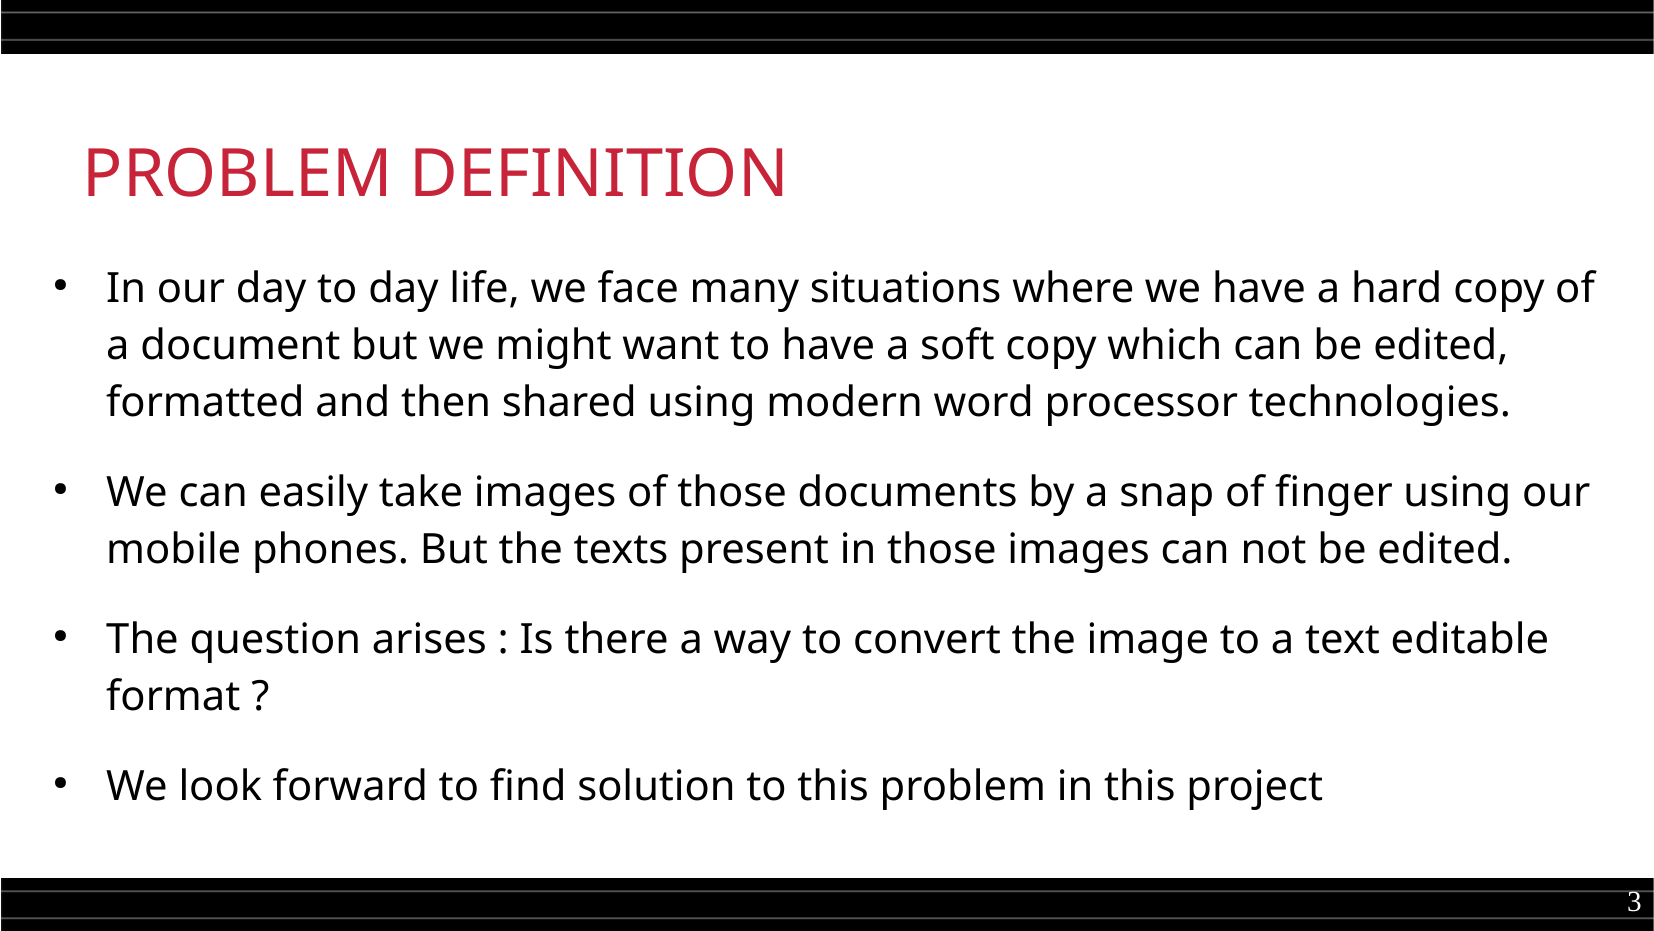

# PROBLEM DEFINITION
In our day to day life, we face many situations where we have a hard copy of a document but we might want to have a soft copy which can be edited, formatted and then shared using modern word processor technologies.
We can easily take images of those documents by a snap of finger using our mobile phones. But the texts present in those images can not be edited.
The question arises : Is there a way to convert the image to a text editable format ?
We look forward to find solution to this problem in this project